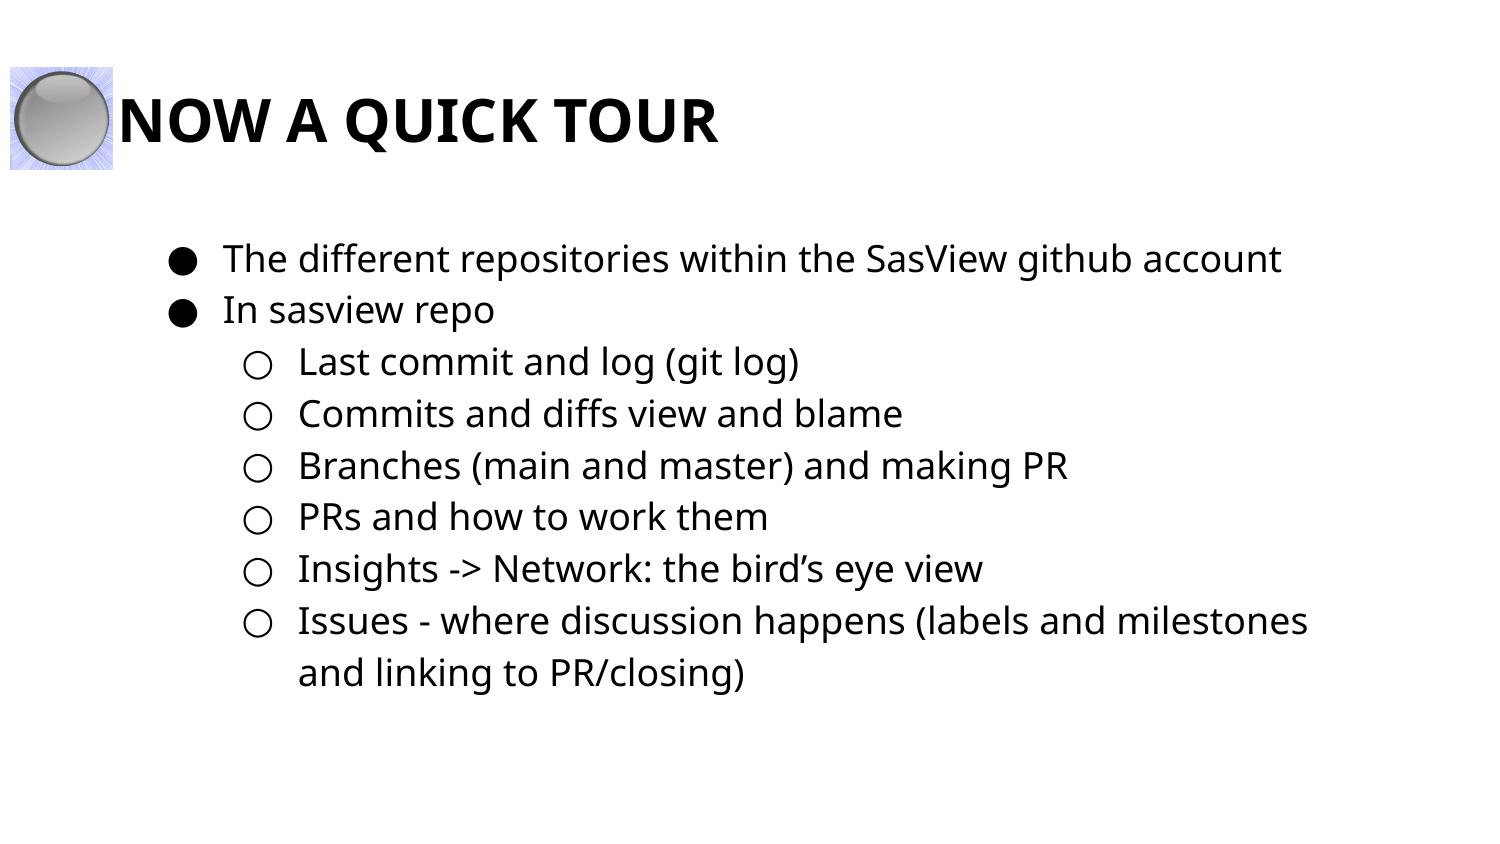

# NOW A QUICK TOUR
The different repositories within the SasView github account
In sasview repo
Last commit and log (git log)
Commits and diffs view and blame
Branches (main and master) and making PR
PRs and how to work them
Insights -> Network: the bird’s eye view
Issues - where discussion happens (labels and milestones and linking to PR/closing)